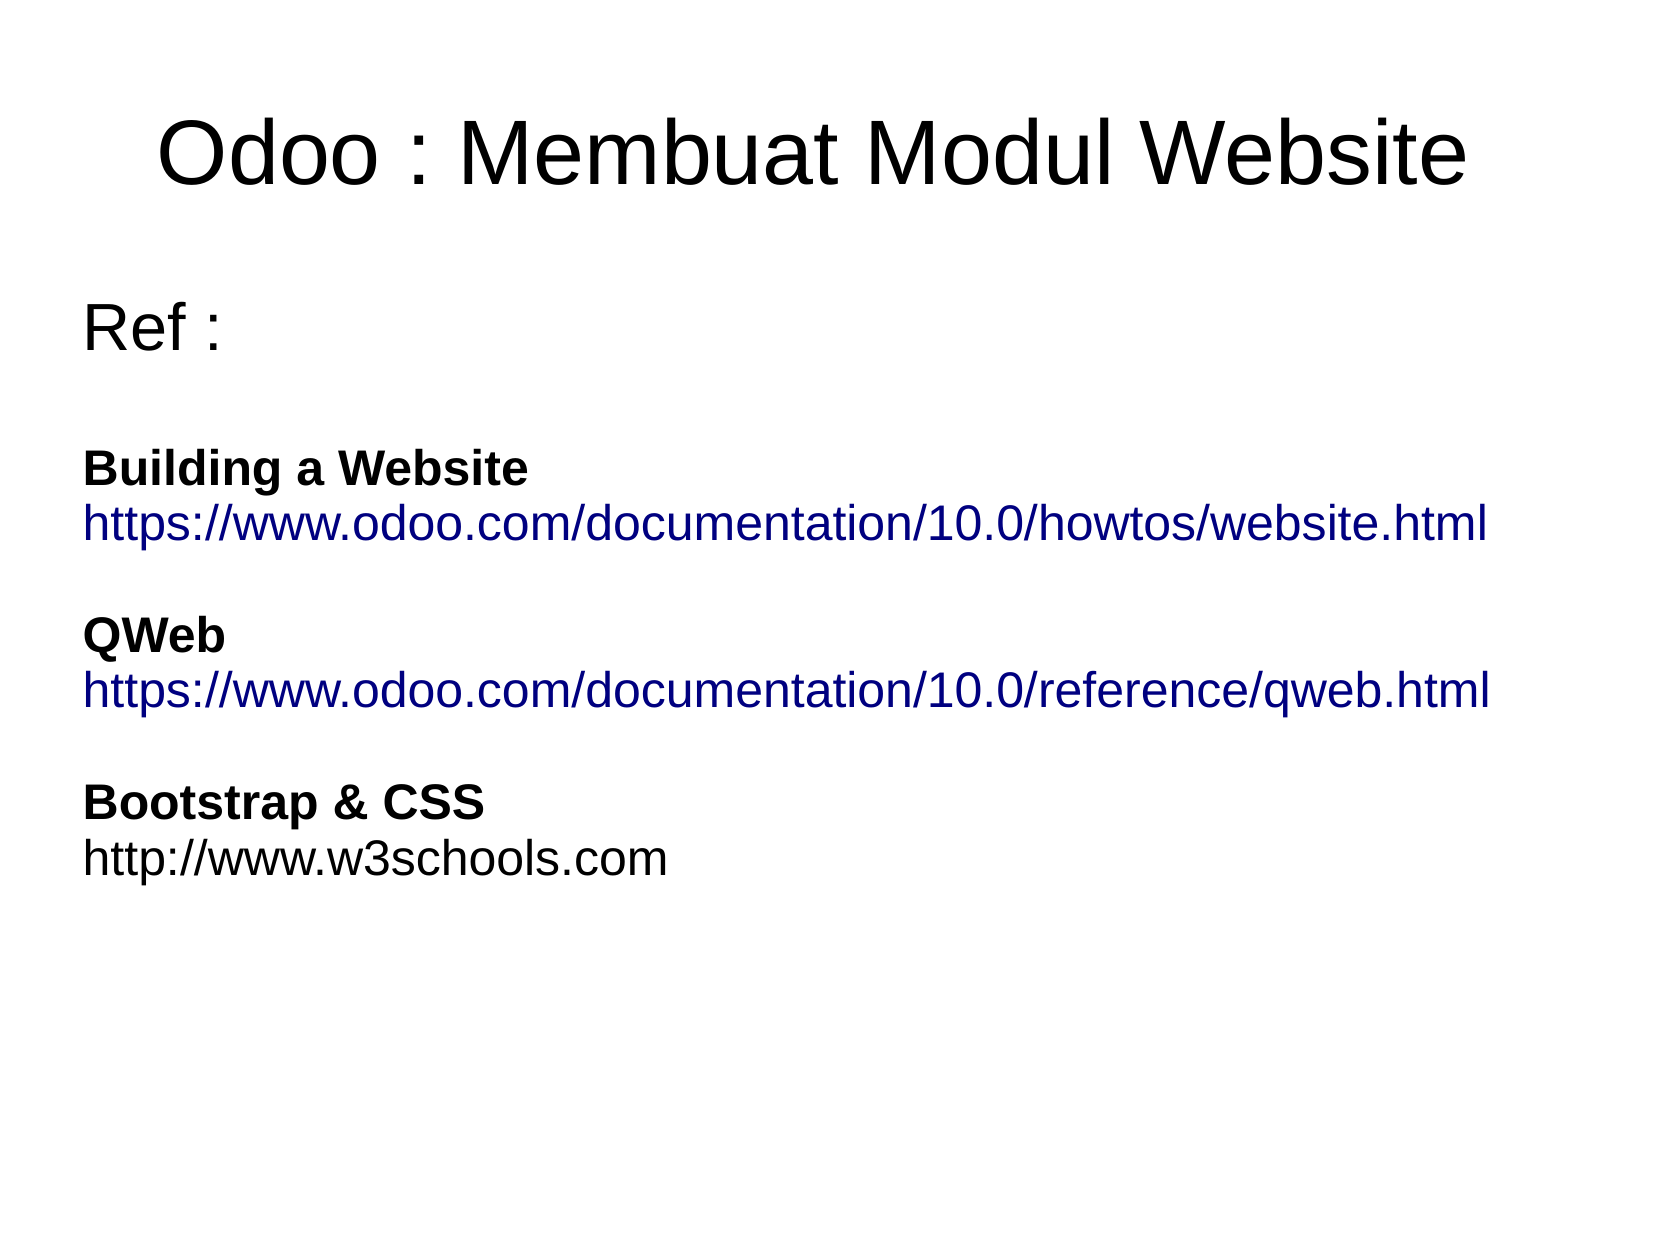

# Odoo : Membuat Modul Website
Ref :
Building a Website
https://www.odoo.com/documentation/10.0/howtos/website.html
QWeb
https://www.odoo.com/documentation/10.0/reference/qweb.html
Bootstrap & CSS
http://www.w3schools.com